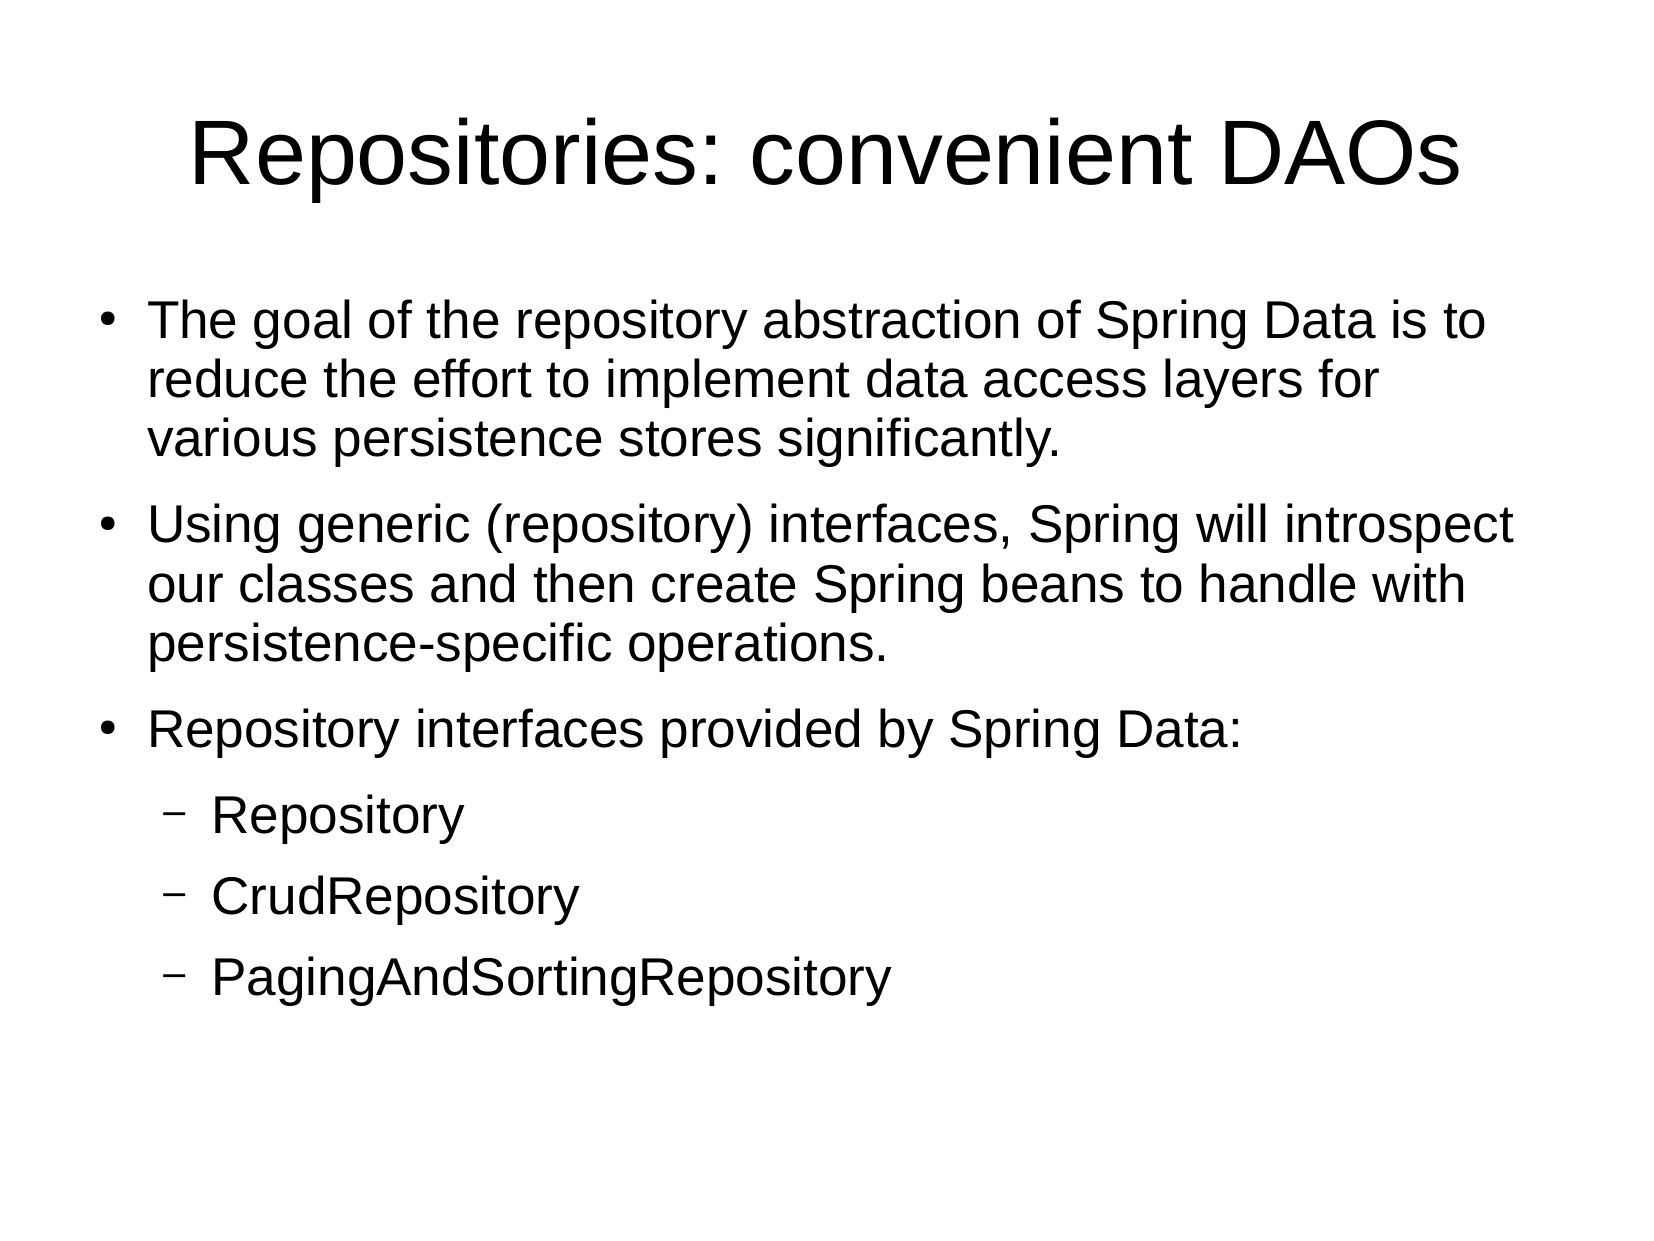

# Repositories: convenient DAOs
The goal of the repository abstraction of Spring Data is to reduce the effort to implement data access layers for various persistence stores significantly.
Using generic (repository) interfaces, Spring will introspect our classes and then create Spring beans to handle with persistence-specific operations.
Repository interfaces provided by Spring Data:
Repository
CrudRepository
PagingAndSortingRepository